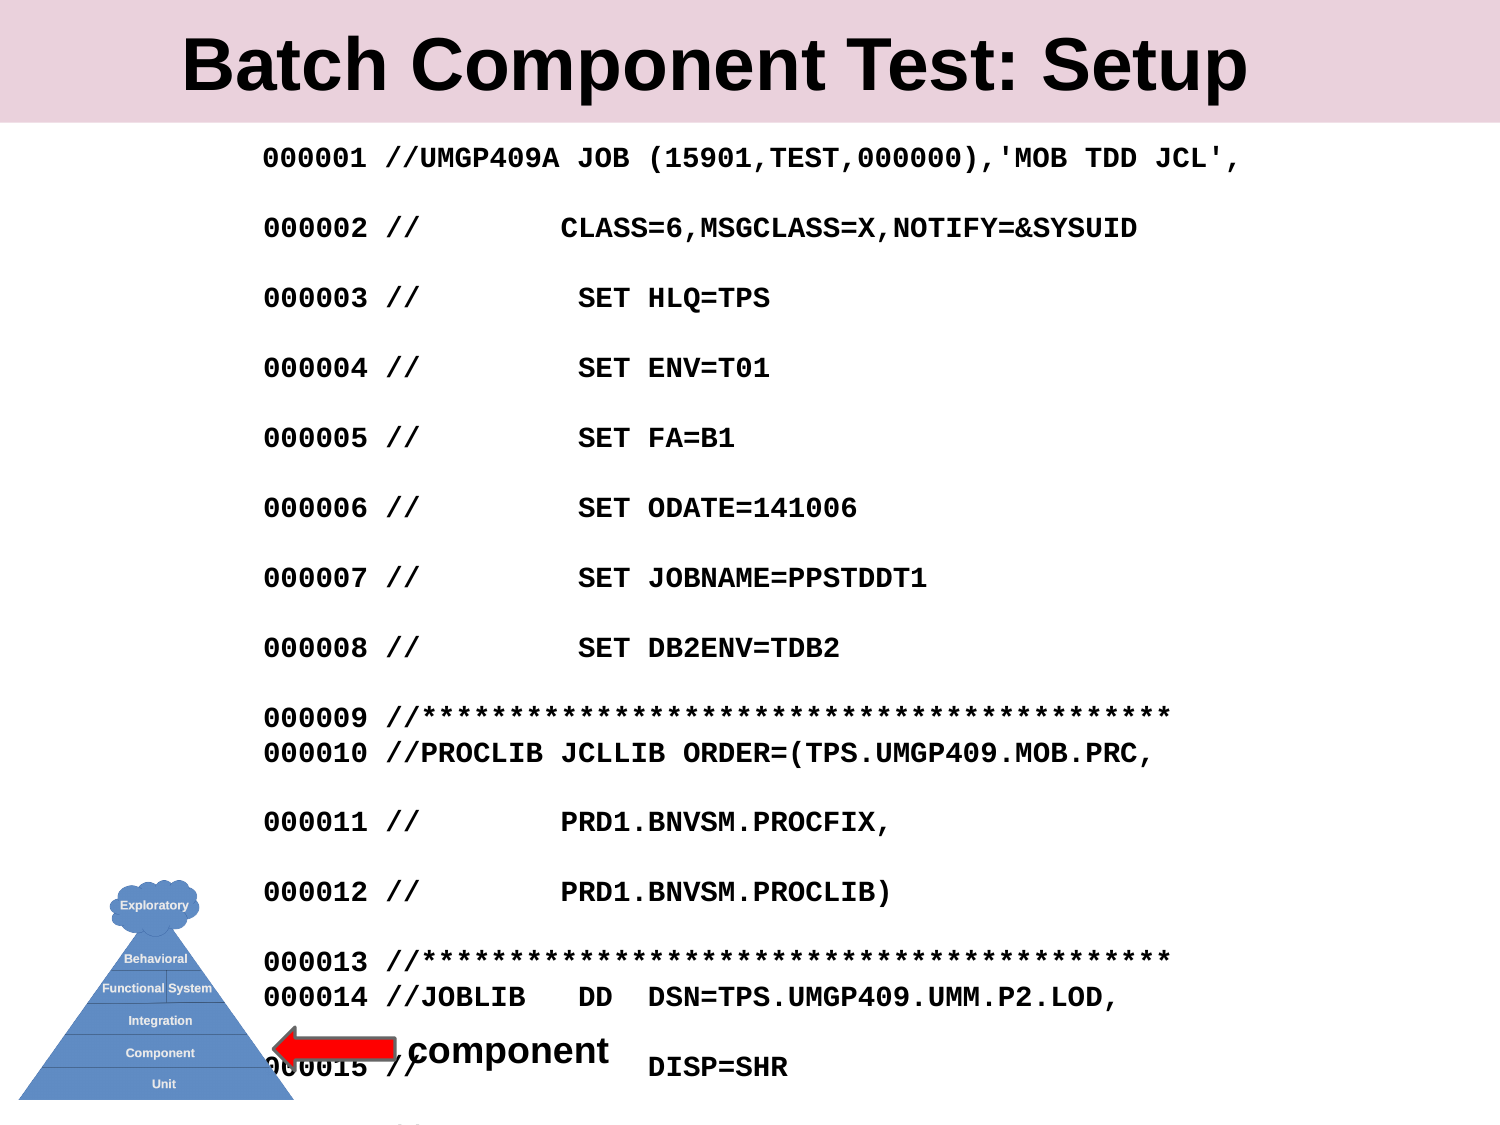

Batch Component Test: Setup
 000001 //UMGP409A JOB (15901,TEST,000000),'MOB TDD JCL',
 000002 // CLASS=6,MSGCLASS=X,NOTIFY=&SYSUID
 000003 // SET HLQ=TPS
 000004 // SET ENV=T01
 000005 // SET FA=B1
 000006 // SET ODATE=141006
 000007 // SET JOBNAME=PPSTDDT1
 000008 // SET DB2ENV=TDB2
 000009 //*******************************************
 000010 //PROCLIB JCLLIB ORDER=(TPS.UMGP409.MOB.PRC,
 000011 // PRD1.BNVSM.PROCFIX,
 000012 // PRD1.BNVSM.PROCLIB)
 000013 //*******************************************
 000014 //JOBLIB DD DSN=TPS.UMGP409.UMM.P2.LOD,
 000015 // DISP=SHR
 000016 // DD DSN=PRD1.BNVSM.LOADFIX,
 000017 // DISP=SHR
 000018 // DD DSN=PRD1.BNVSM.PPS.LOADLIB,
 000019 // DISP=SHR
 000020 // DD DSN=PRD1.BNVSM.PTSA.LOADLIB,
 000021 // DISP=SHR
 000022 // DD DSN=&DB2ENV.GRP.RUNLIB.LOAD,
 000023 // DISP=SHR
 000024 // DD DSN=&DB2ENV.GRP.SDSNLOAD,
 000025 // DISP=SHR
component